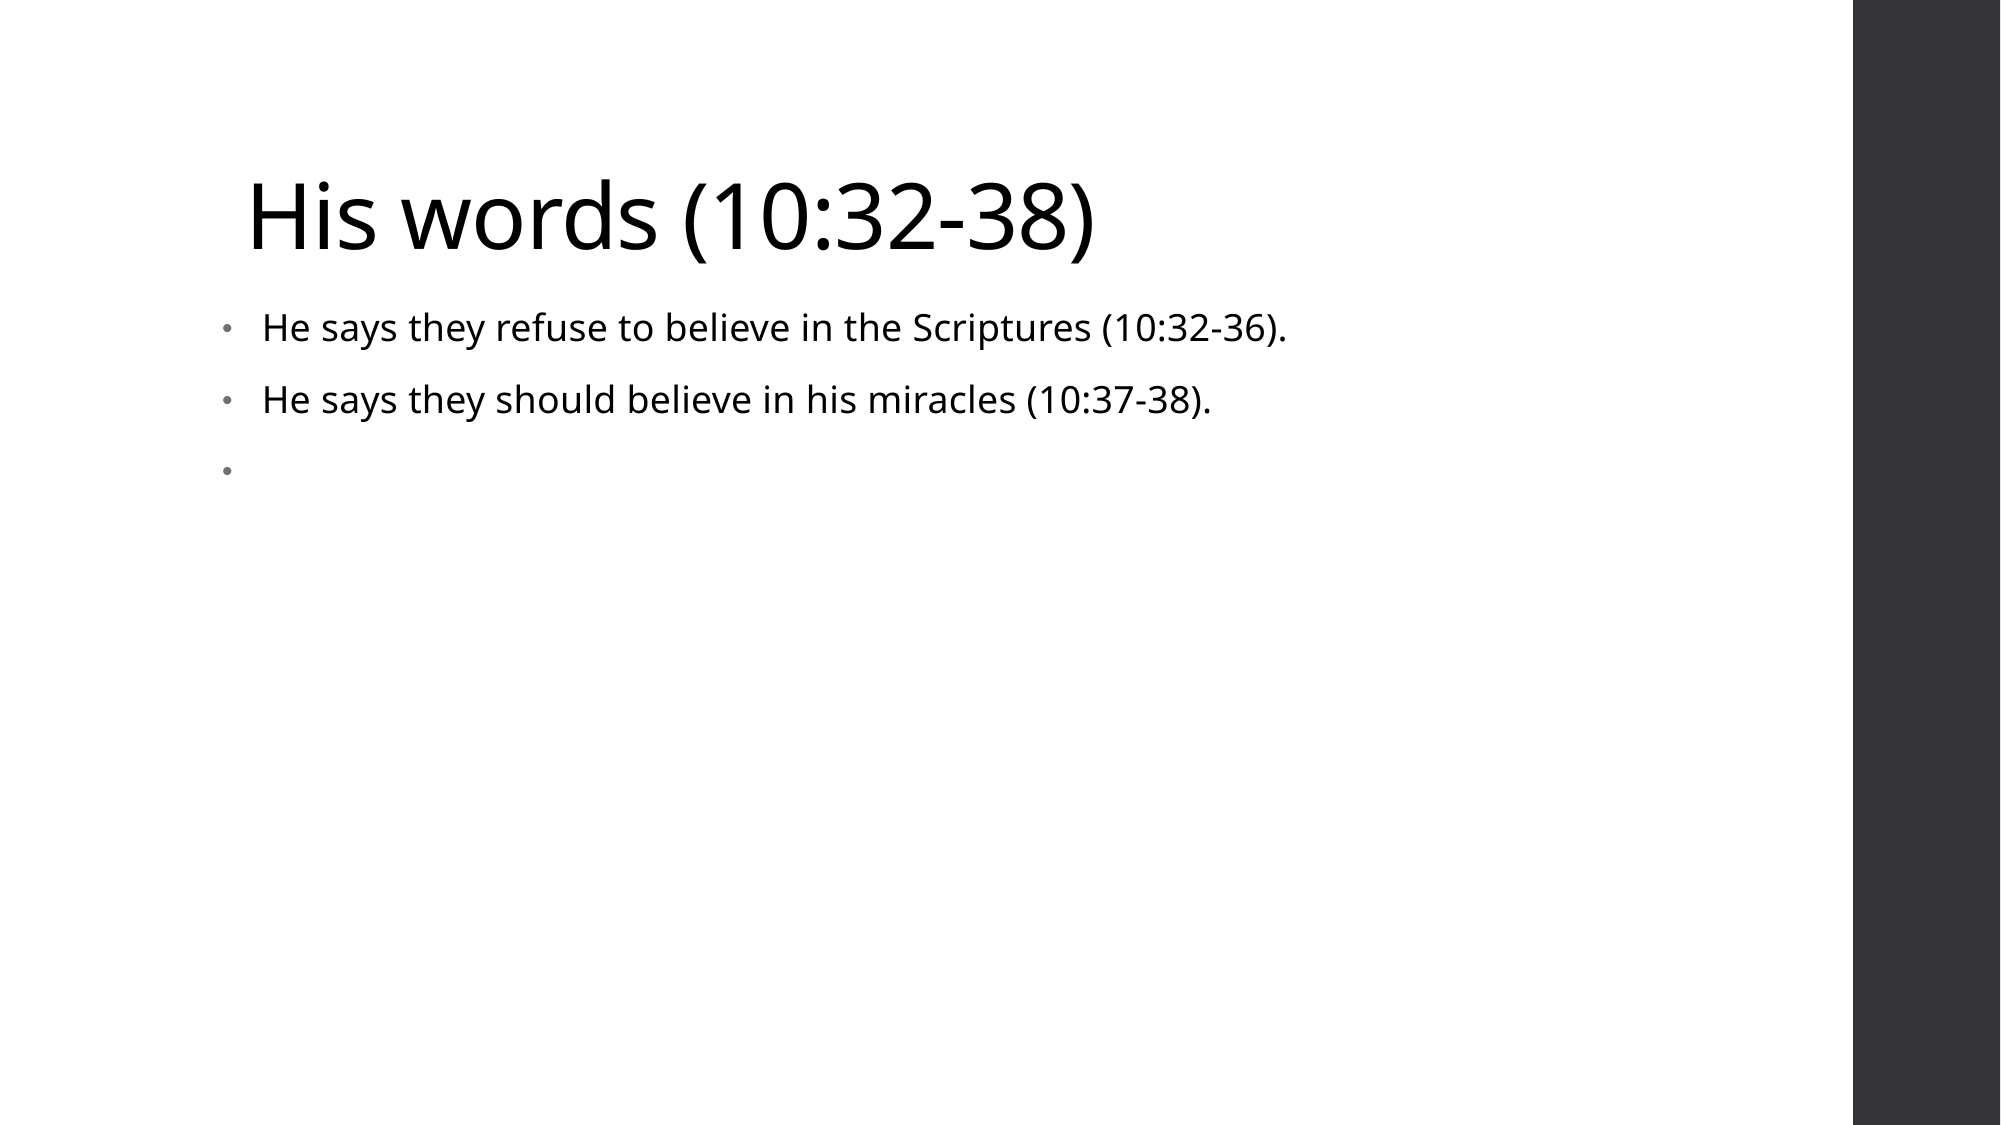

# His words (10:32-38)
 He says they refuse to believe in the Scriptures (10:32-36).
 He says they should believe in his miracles (10:37-38).